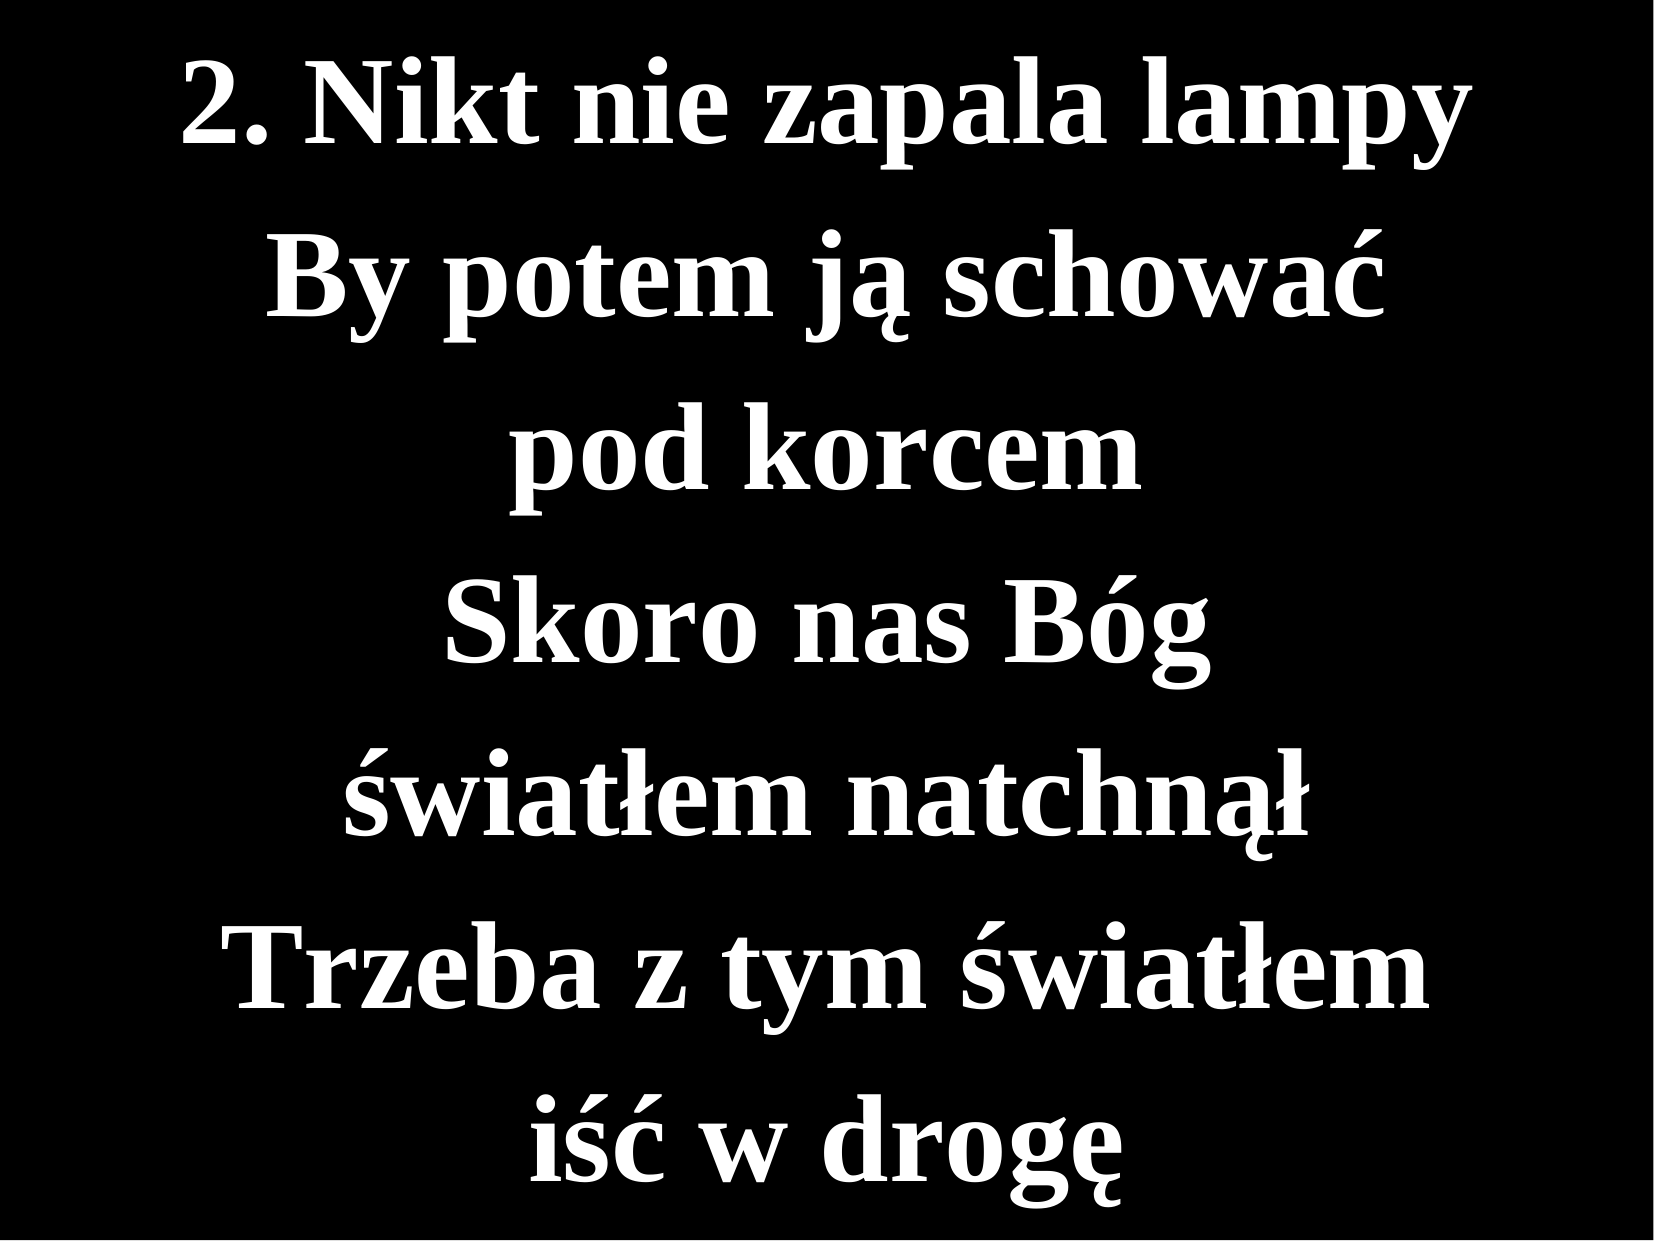

# 2. Nikt nie zapala lampy ppp By potem ją schować ppp pod korcem ppp Skoro nas Bóg ppp światłem natchnął ppp Trzeba z tym światłem ppp iść w drogę